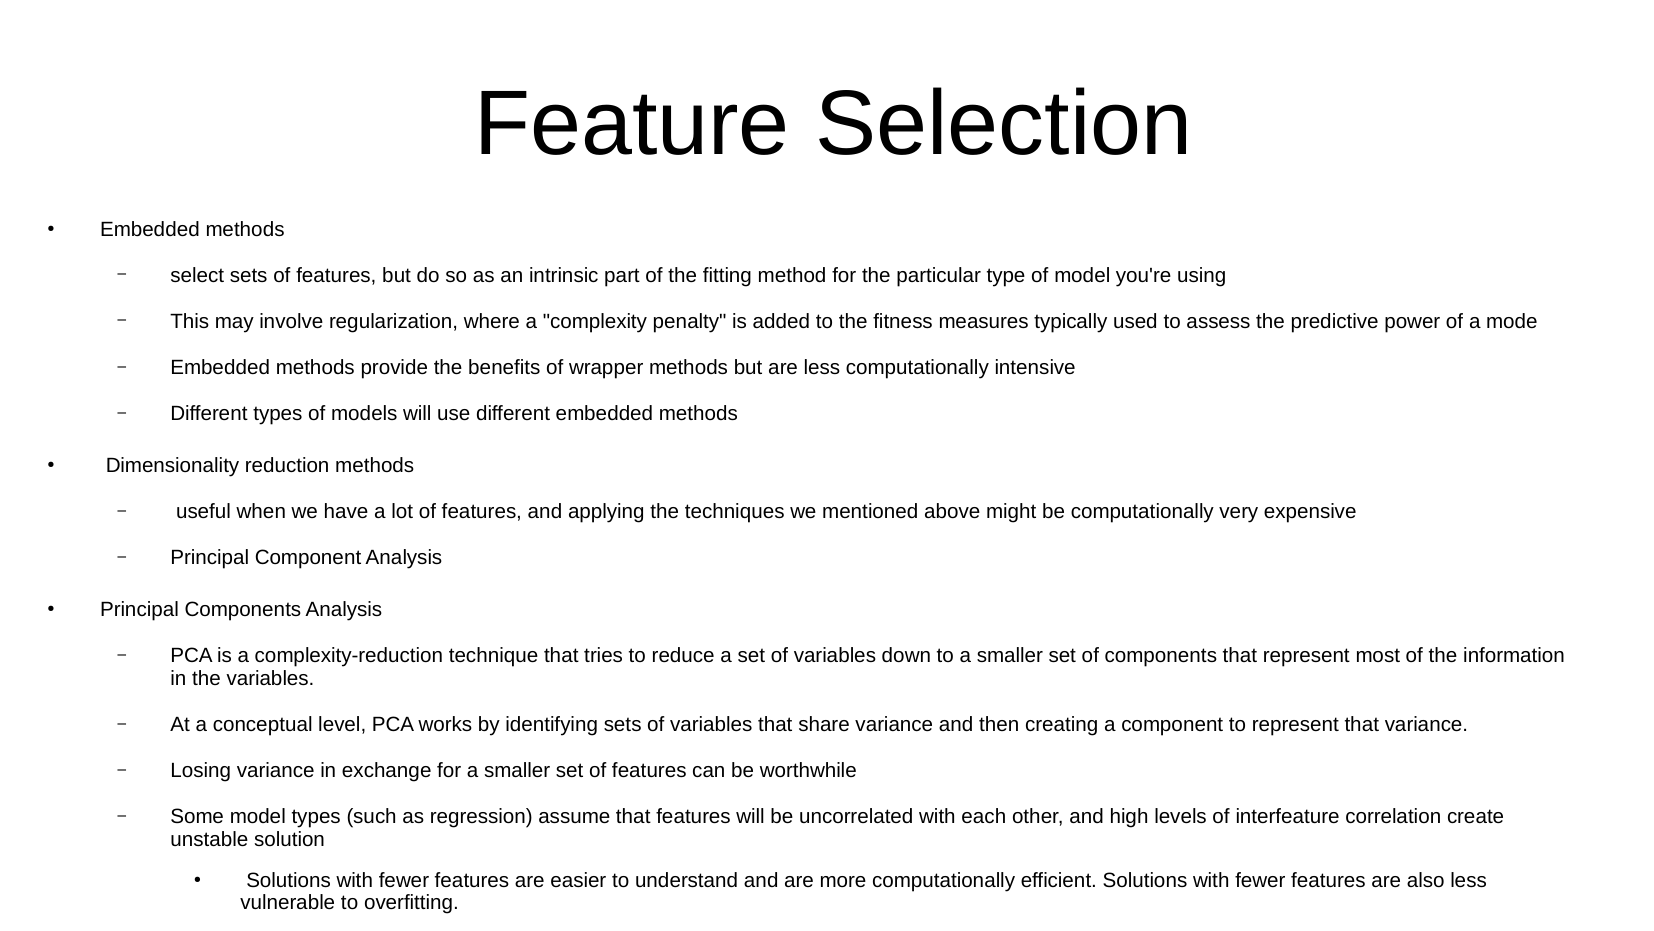

# Feature Selection
Embedded methods
select sets of features, but do so as an intrinsic part of the fitting method for the particular type of model you're using
This may involve regularization, where a "complexity penalty" is added to the fitness measures typically used to assess the predictive power of a mode
Embedded methods provide the benefits of wrapper methods but are less computationally intensive
Different types of models will use different embedded methods
 Dimensionality reduction methods
 useful when we have a lot of features, and applying the techniques we mentioned above might be computationally very expensive
Principal Component Analysis
Principal Components Analysis
PCA is a complexity-reduction technique that tries to reduce a set of variables down to a smaller set of components that represent most of the information in the variables.
At a conceptual level, PCA works by identifying sets of variables that share variance and then creating a component to represent that variance.
Losing variance in exchange for a smaller set of features can be worthwhile
Some model types (such as regression) assume that features will be uncorrelated with each other, and high levels of interfeature correlation create unstable solution
 Solutions with fewer features are easier to understand and are more computationally efficient. Solutions with fewer features are also less vulnerable to overfitting.